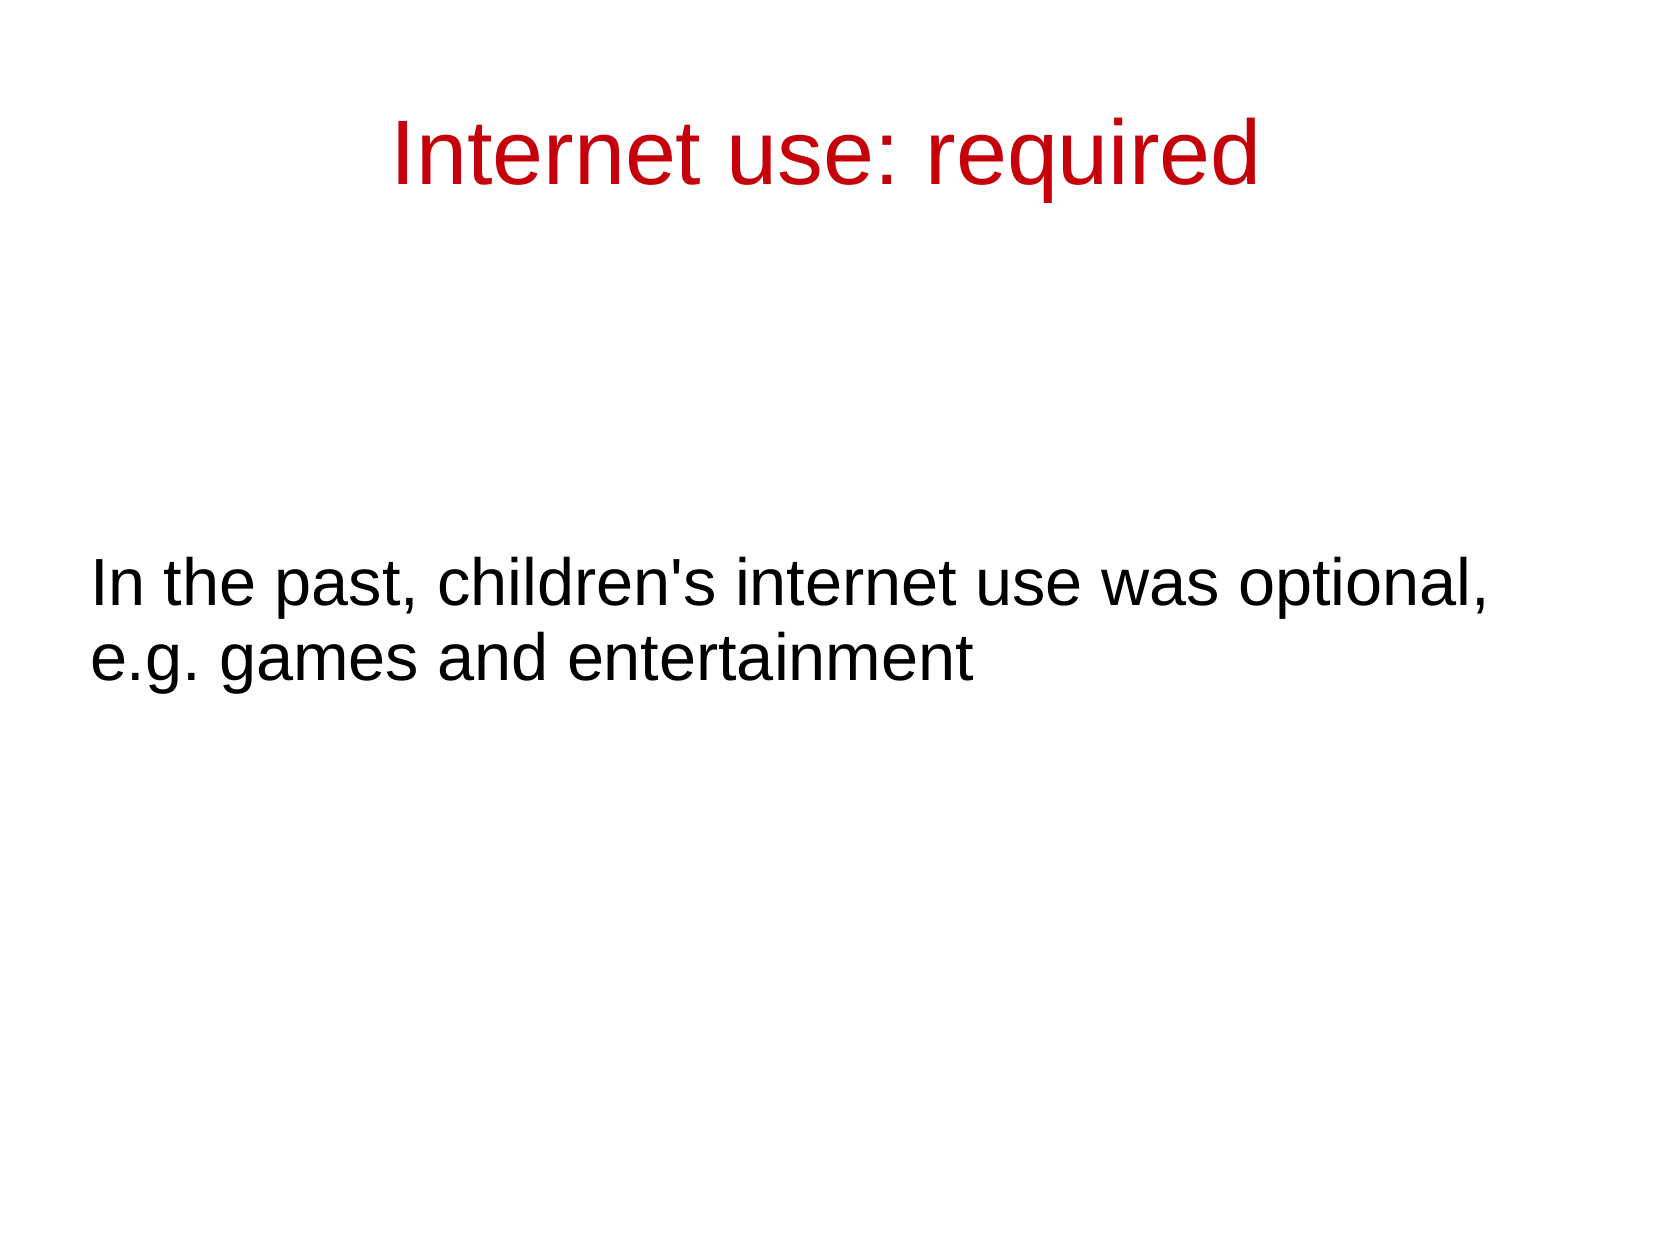

# Internet use: required
In the past, children's internet use was optional, e.g. games and entertainment